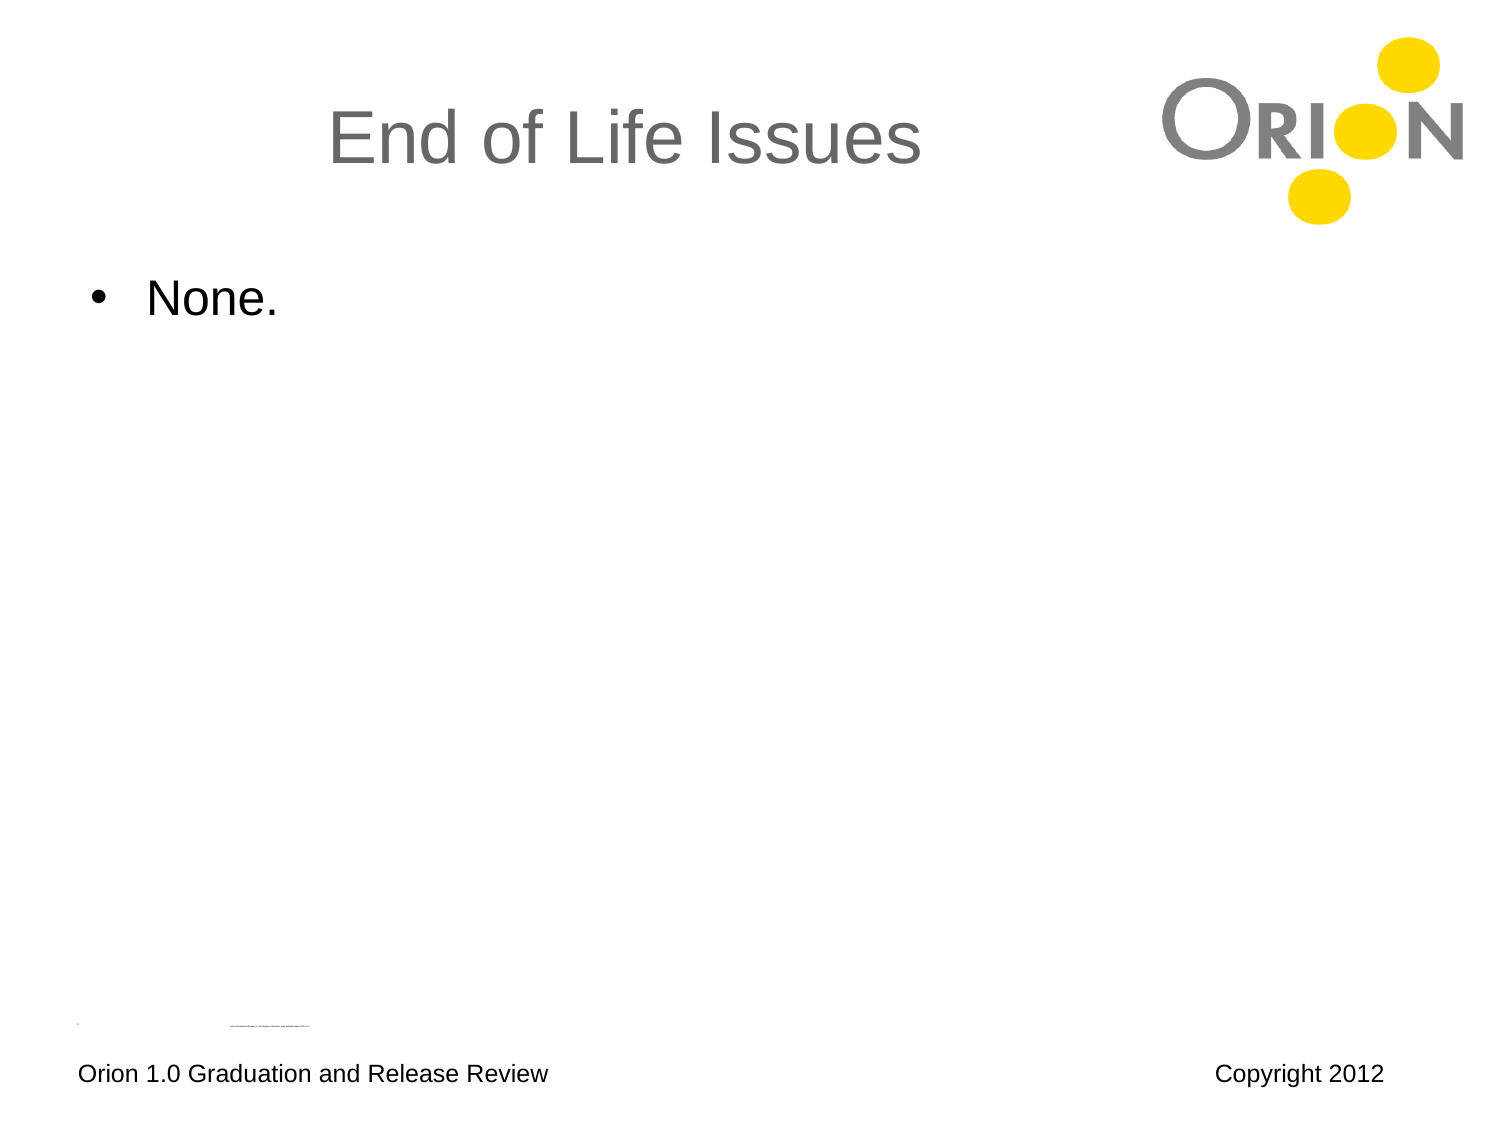

# End of Life Issues
None.
17
Copyright 2011